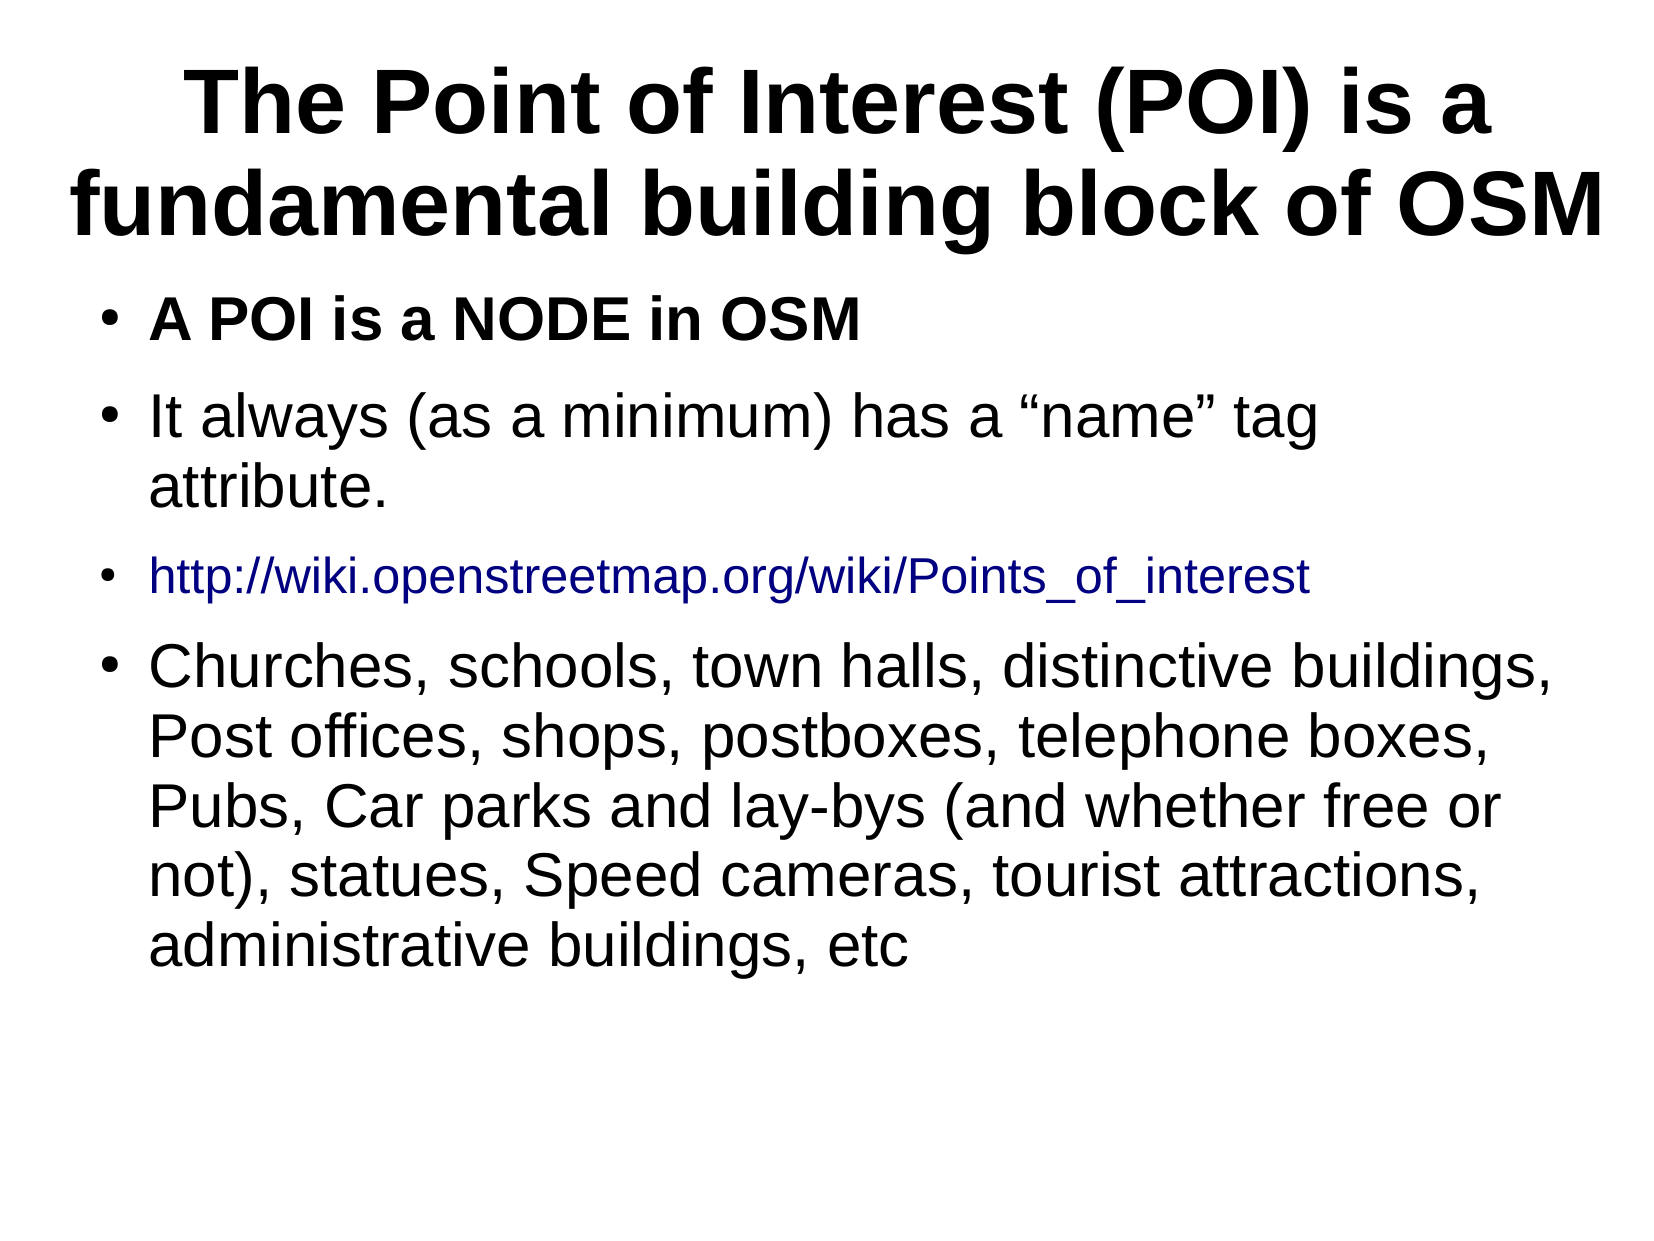

# The Point of Interest (POI) is a fundamental building block of OSM
A POI is a NODE in OSM
It always (as a minimum) has a “name” tag attribute.
http://wiki.openstreetmap.org/wiki/Points_of_interest
Churches, schools, town halls, distinctive buildings, Post offices, shops, postboxes, telephone boxes, Pubs, Car parks and lay-bys (and whether free or not), statues, Speed cameras, tourist attractions, administrative buildings, etc